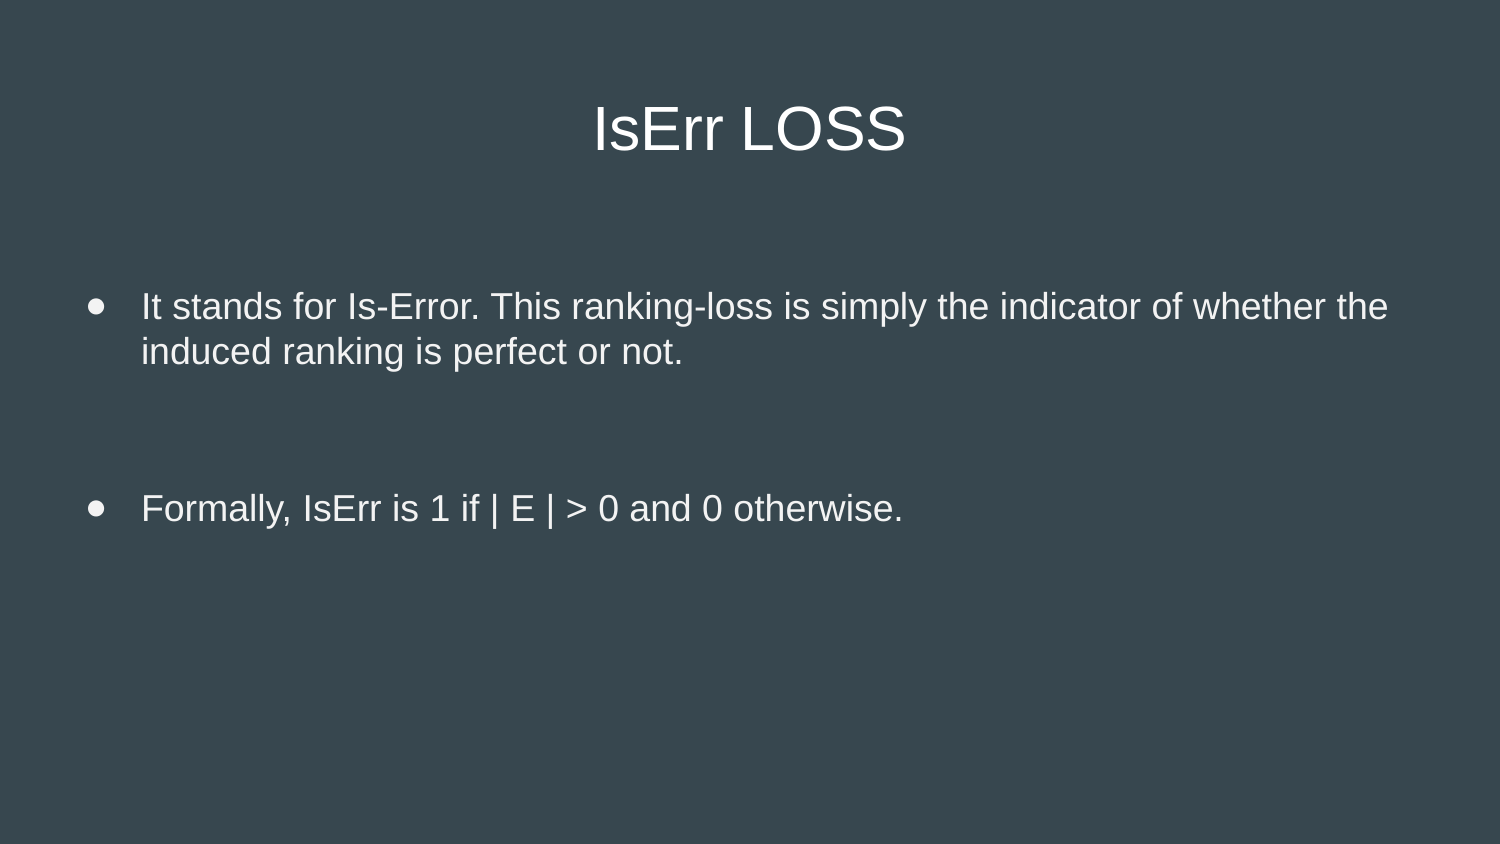

# IsErr LOSS
It stands for Is-Error. This ranking-loss is simply the indicator of whether the induced ranking is perfect or not.
Formally, IsErr is 1 if | E | > 0 and 0 otherwise.